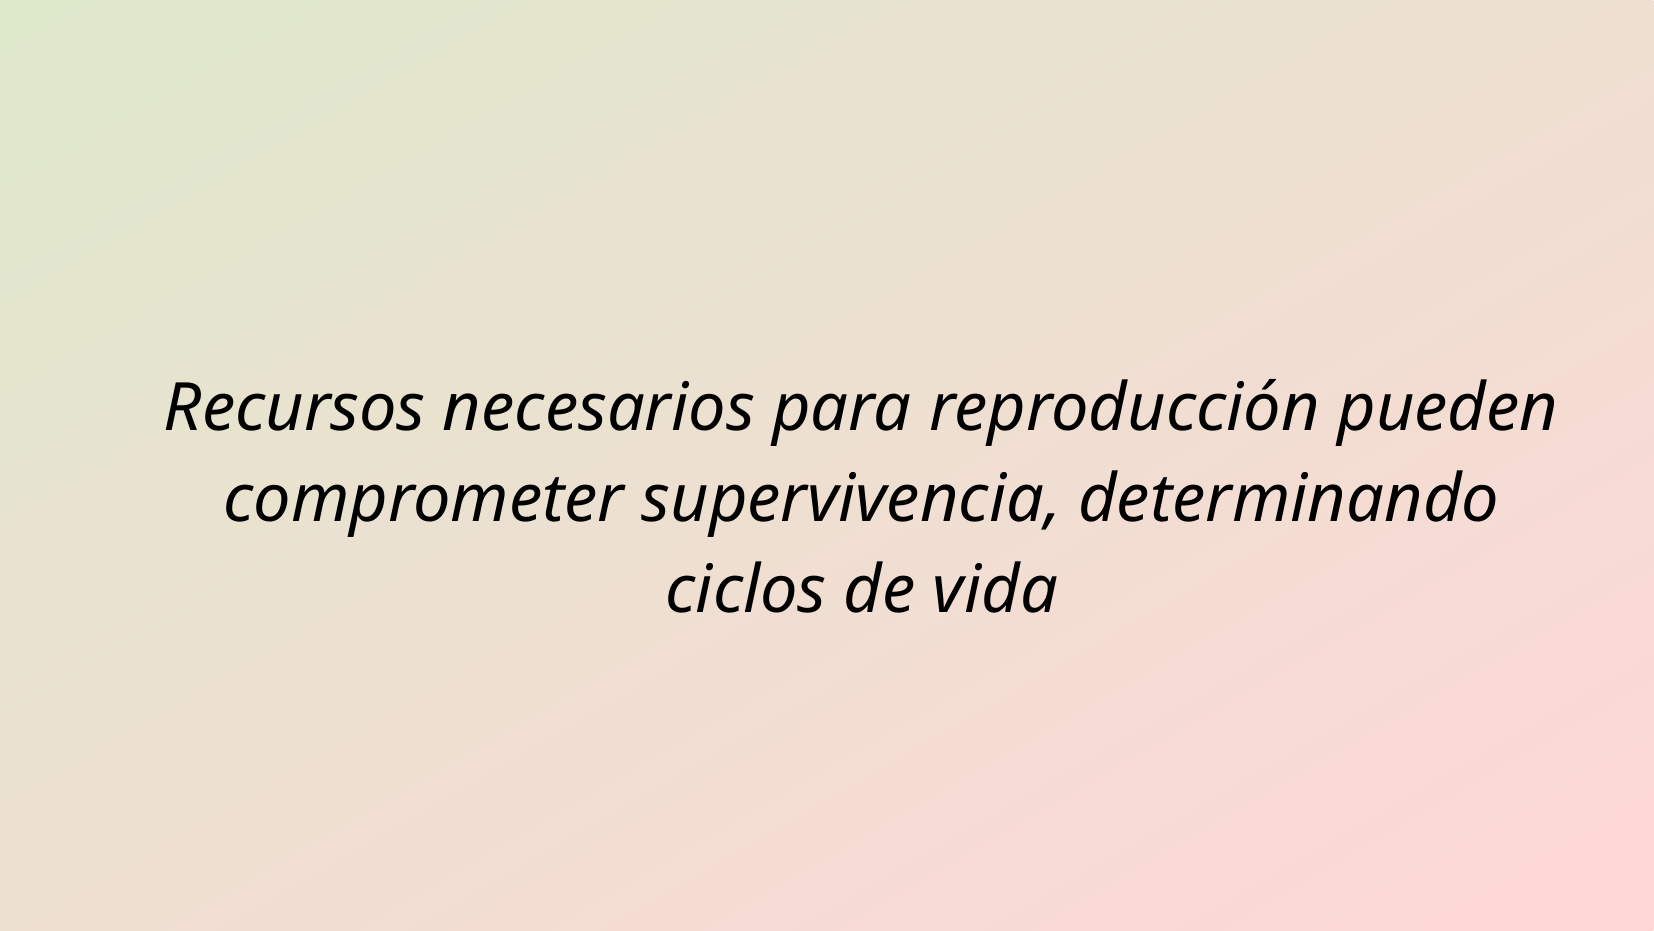

# Recursos necesarios para reproducción pueden comprometer supervivencia, determinando ciclos de vida